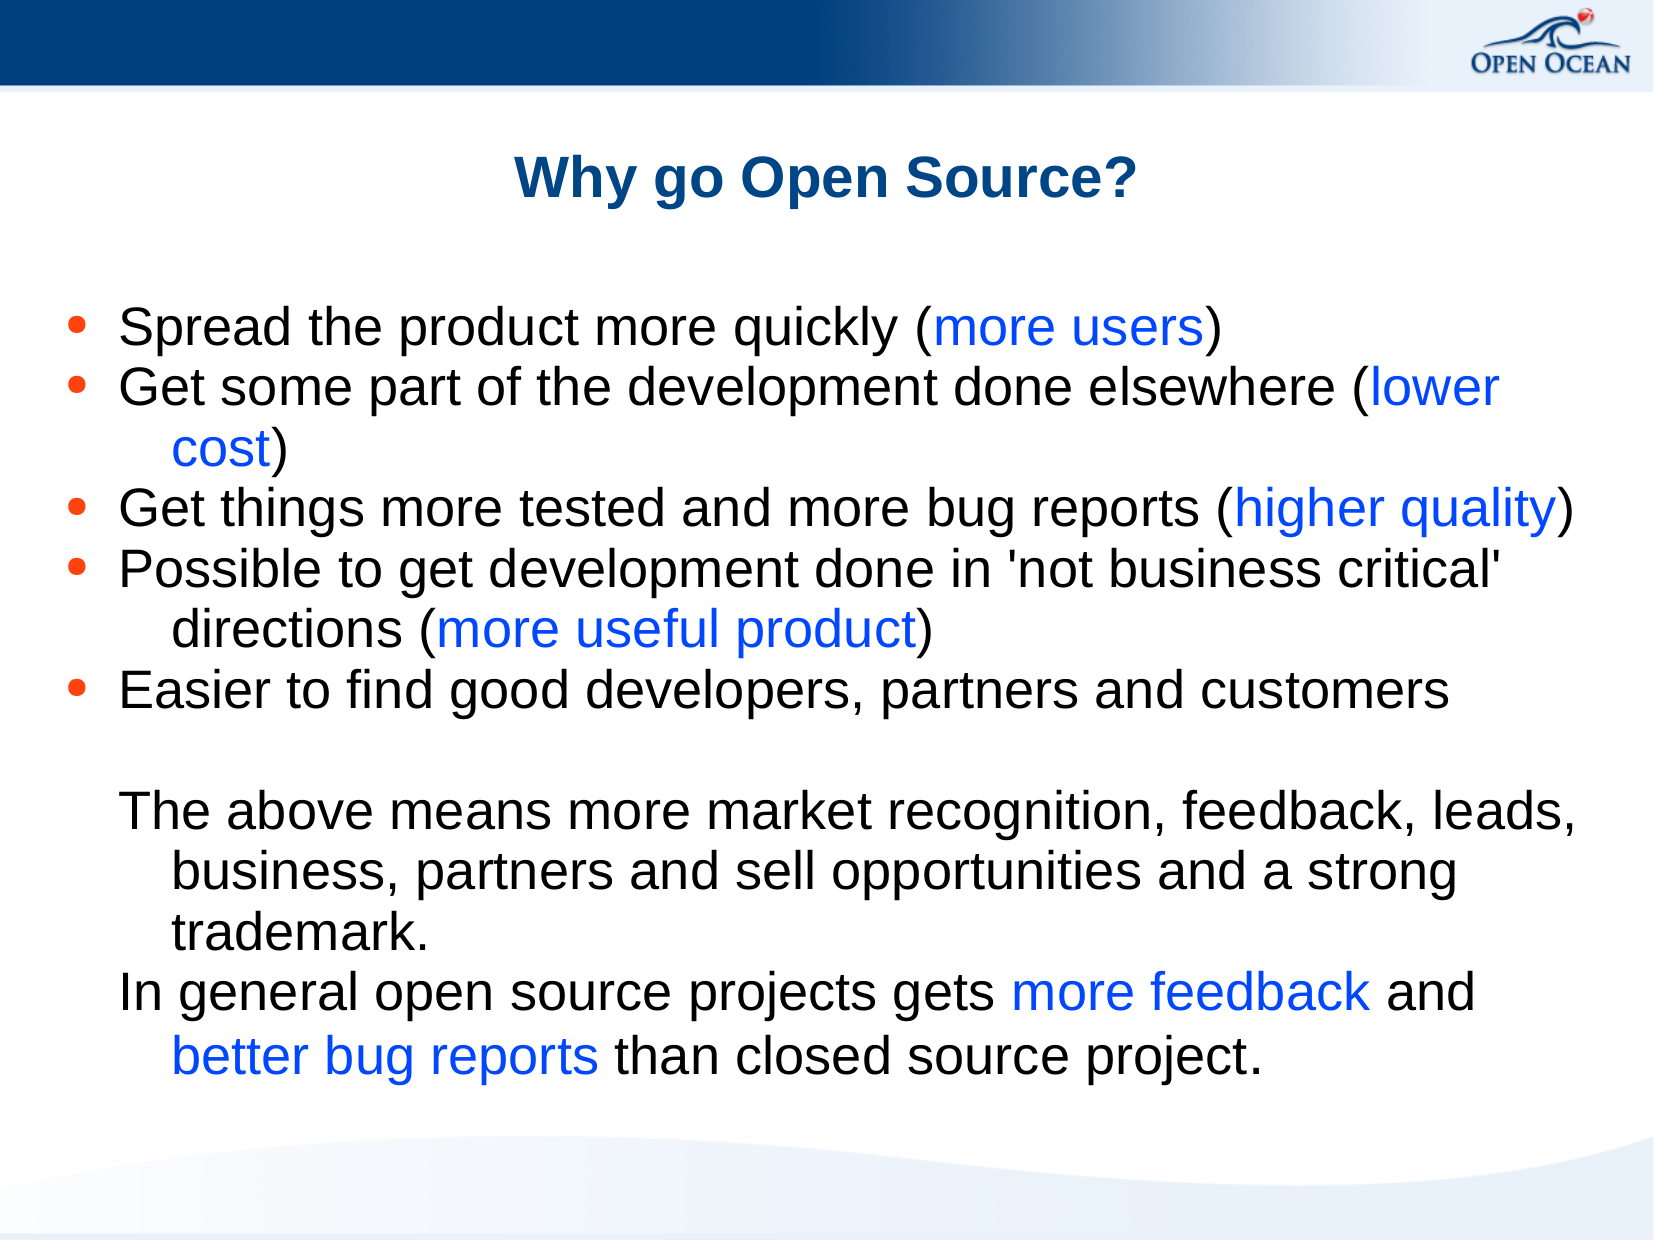

# Why go Open Source?
Spread the product more quickly (more users)
Get some part of the development done elsewhere (lower cost)
Get things more tested and more bug reports (higher quality)
Possible to get development done in 'not business critical' directions (more useful product)
Easier to find good developers, partners and customers
The above means more market recognition, feedback, leads, business, partners and sell opportunities and a strong trademark.
In general open source projects gets more feedback and better bug reports than closed source project.